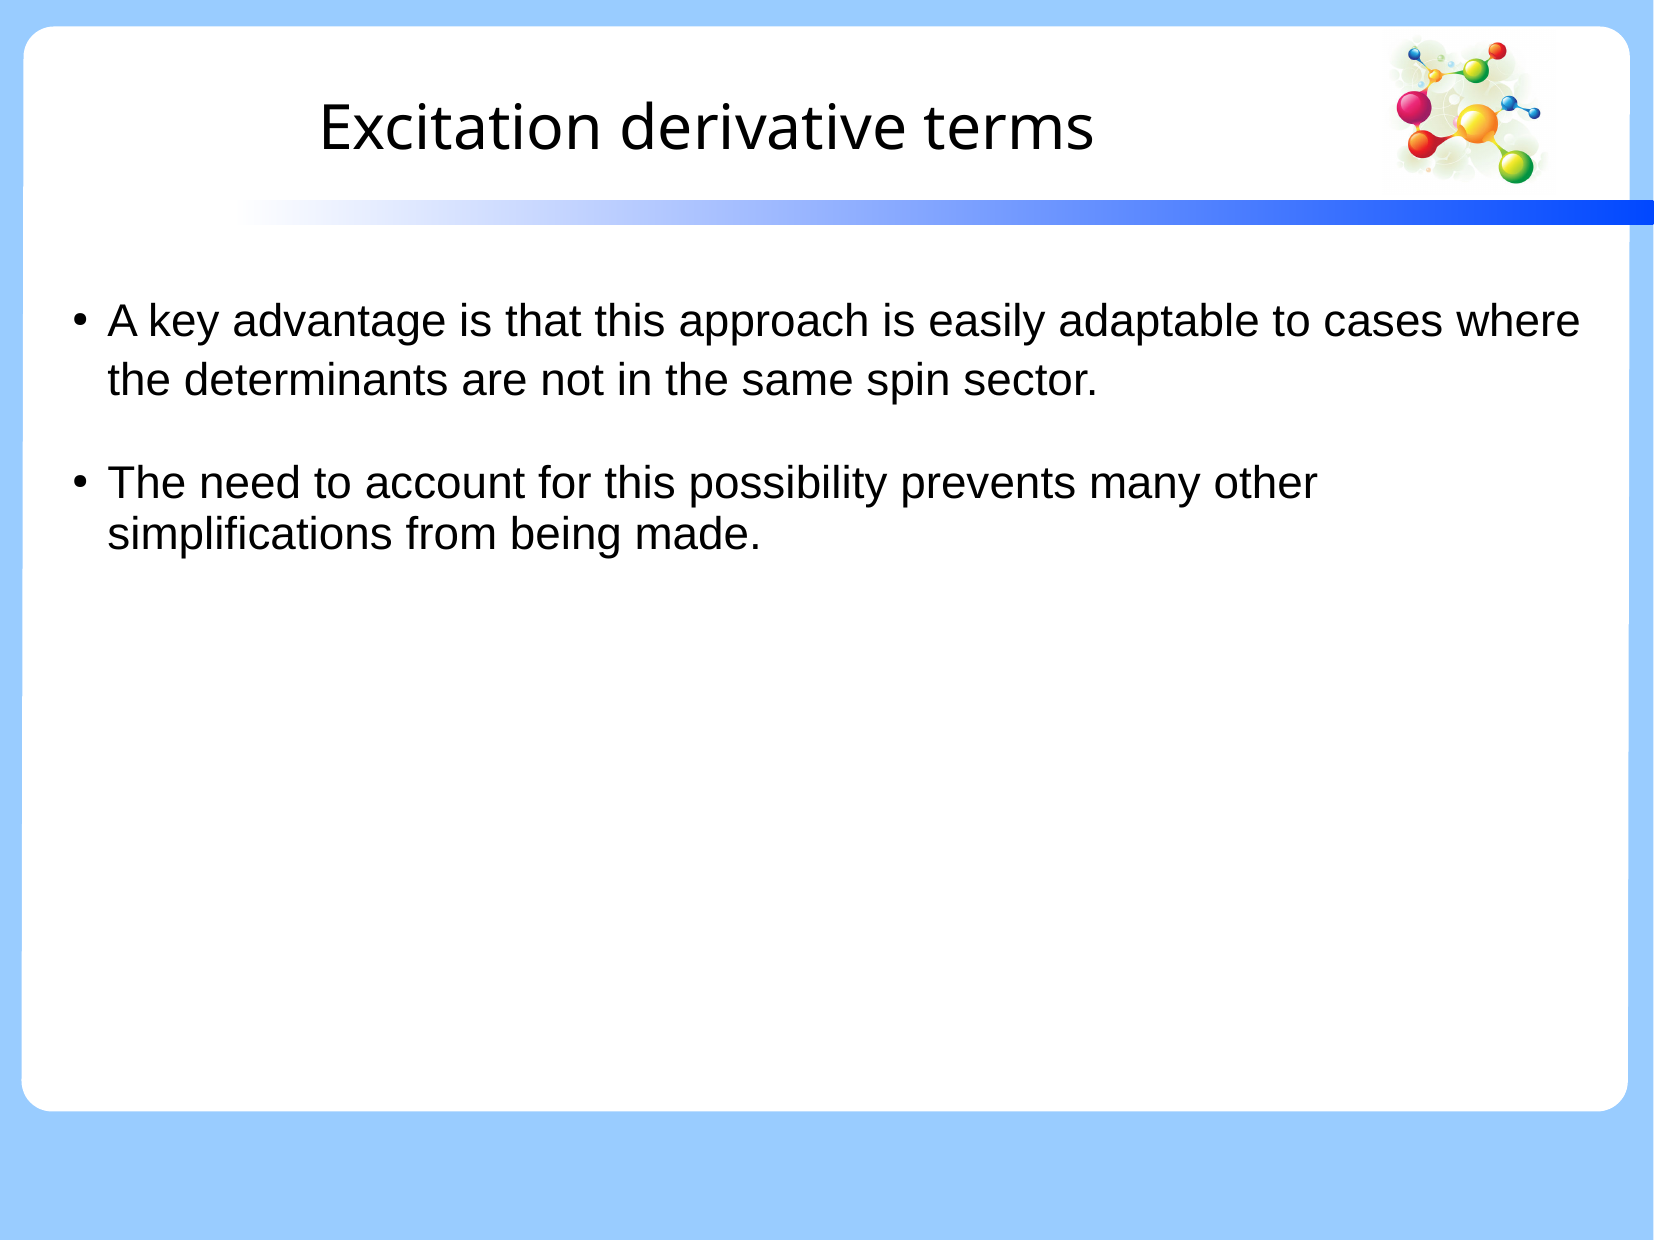

# Excitation derivative terms
A key advantage is that this approach is easily adaptable to cases where the determinants are not in the same spin sector.
The need to account for this possibility prevents many other simplifications from being made.